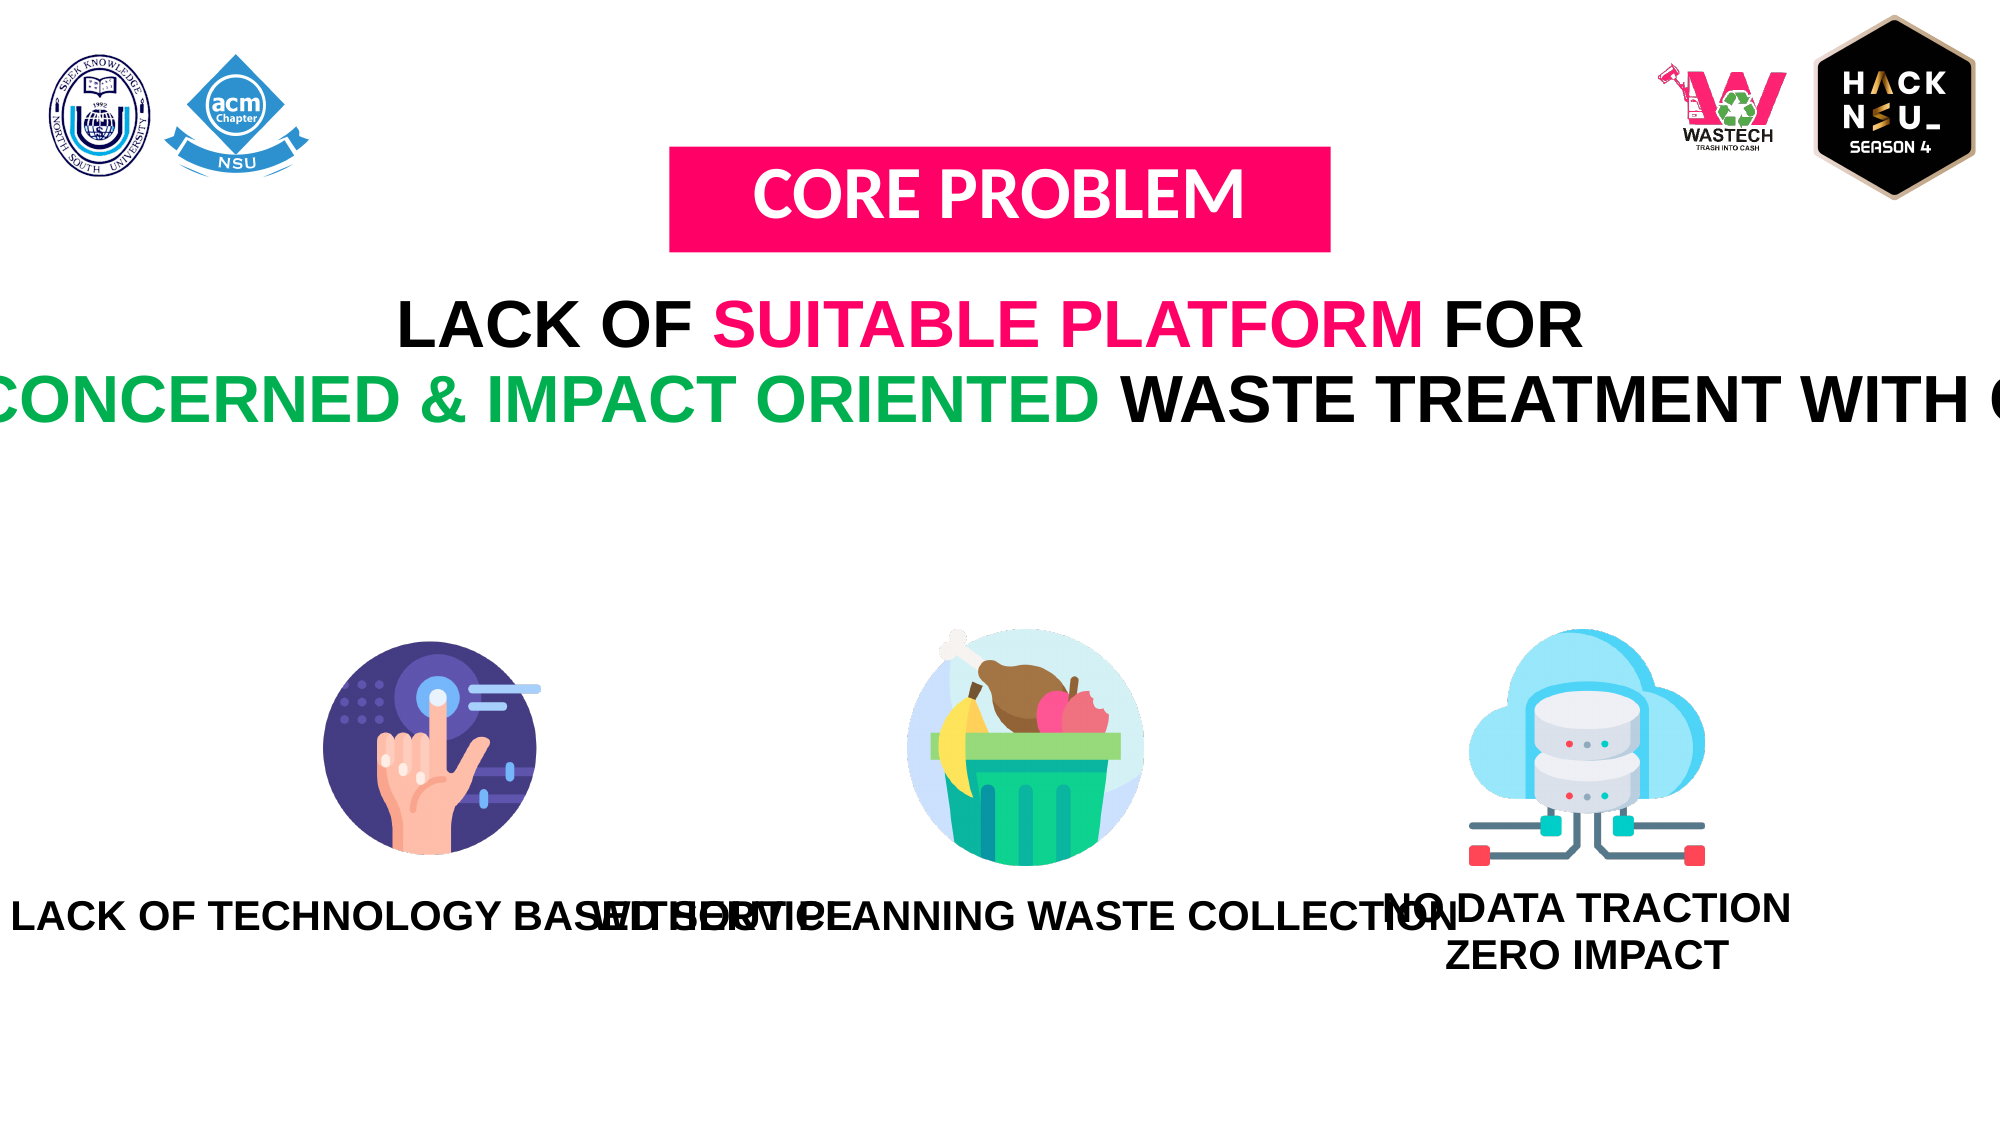

CORE PROBLEM
LACK OF SUITABLE PLATFORM FOR
ENVIRONMENT CONCERNED & IMPACT ORIENTED WASTE TREATMENT WITH CUSTOMIZATION
NO DATA TRACTION
ZERO IMPACT
LACK OF TECHNOLOGY BASED SERVICE
WITHOUT PLANNING WASTE COLLECTION